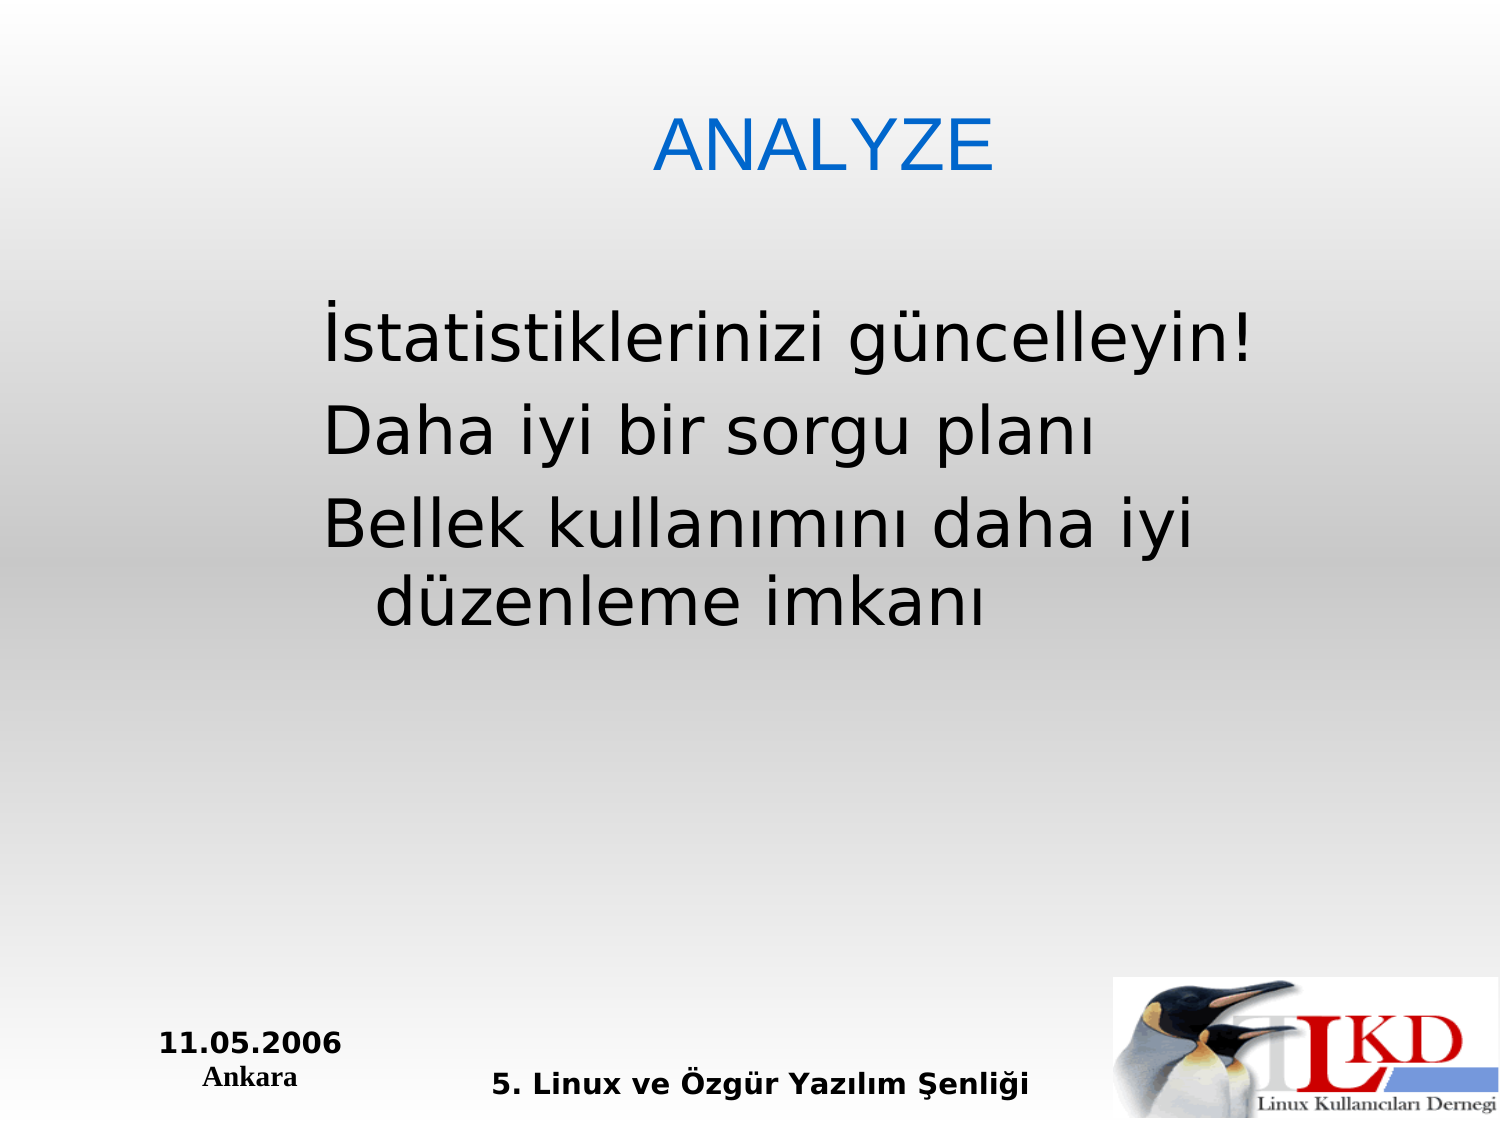

# ANALYZE
İstatistiklerinizi güncelleyin!
Daha iyi bir sorgu planı
Bellek kullanımını daha iyi düzenleme imkanı